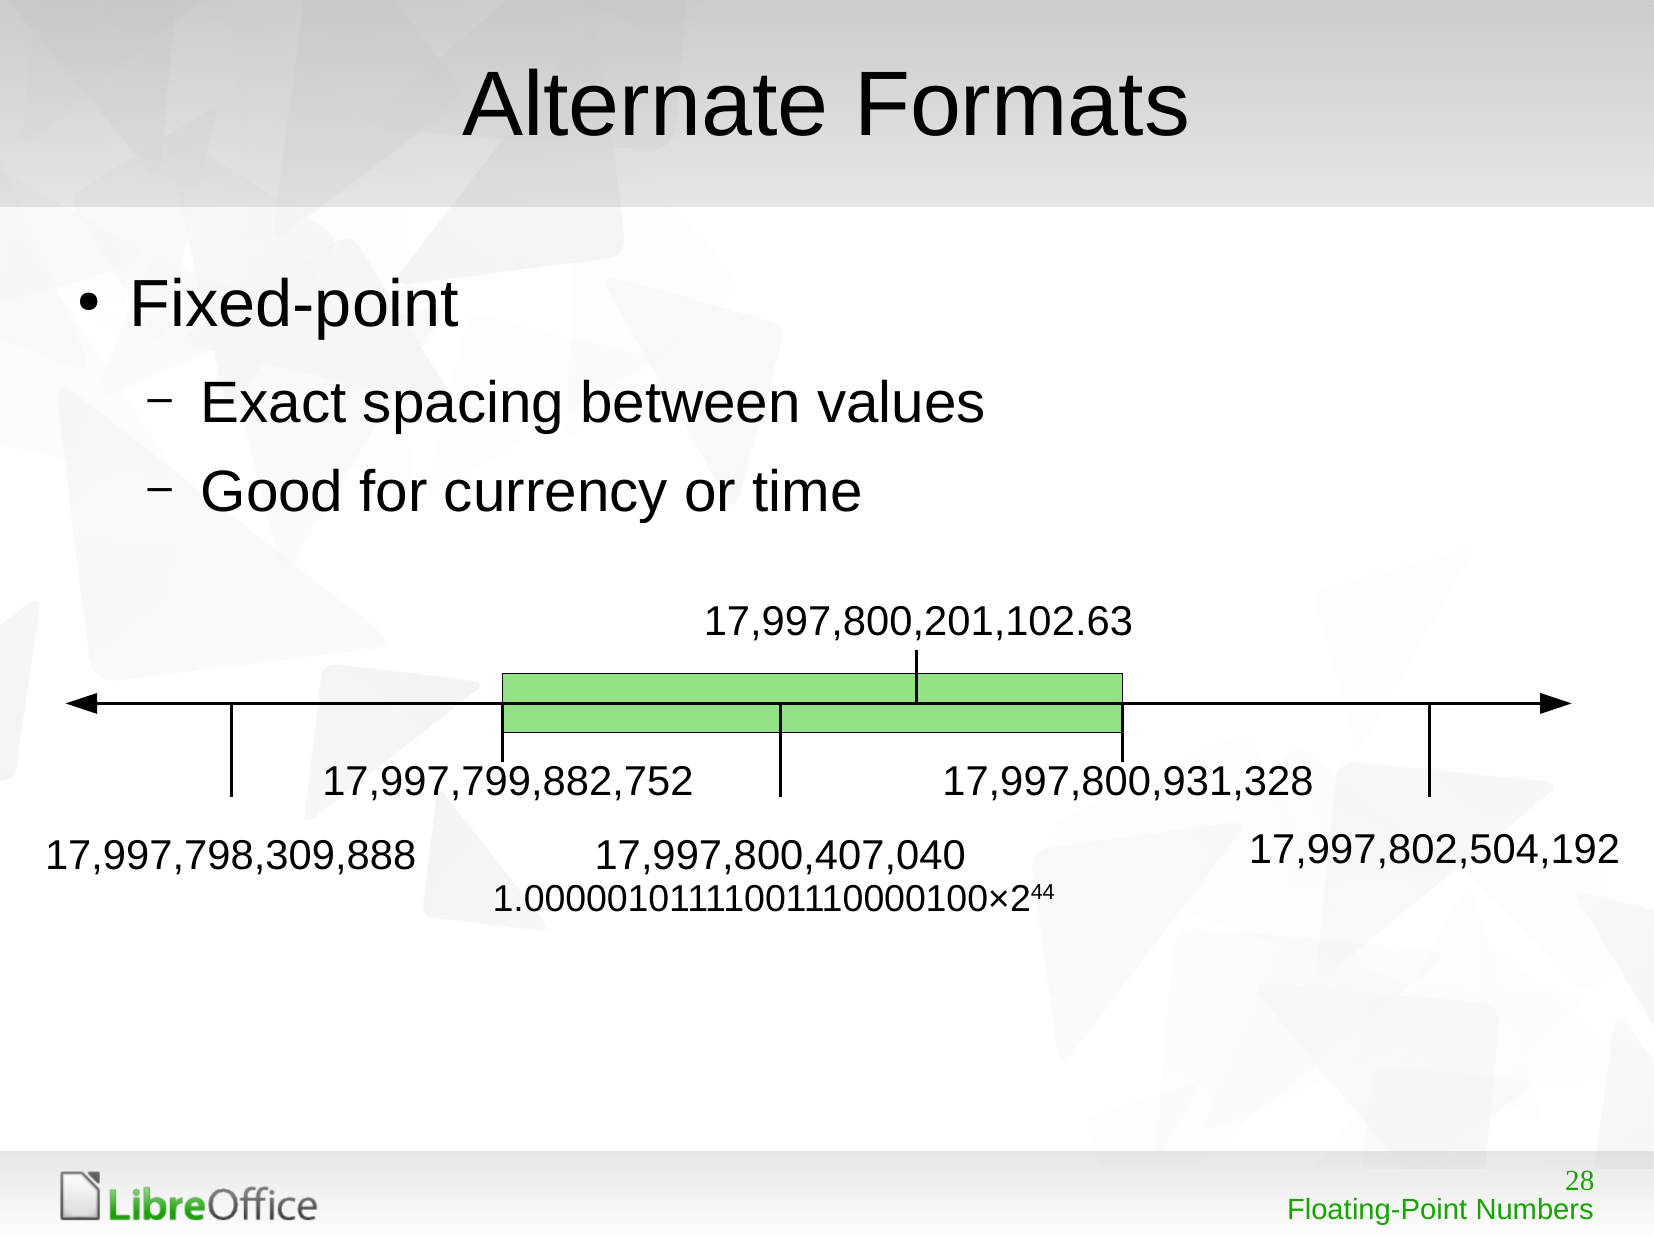

Alternate Formats
# Fixed-point
Exact spacing between values
Good for currency or time
17,997,800,201,102.63
 17,997,799,882,752
17,997,800,931,328
17,997,802,504,192
17,997,798,309,888
17,997,800,407,040
1.00000101111001110000100×244
28
Floating-Point Numbers